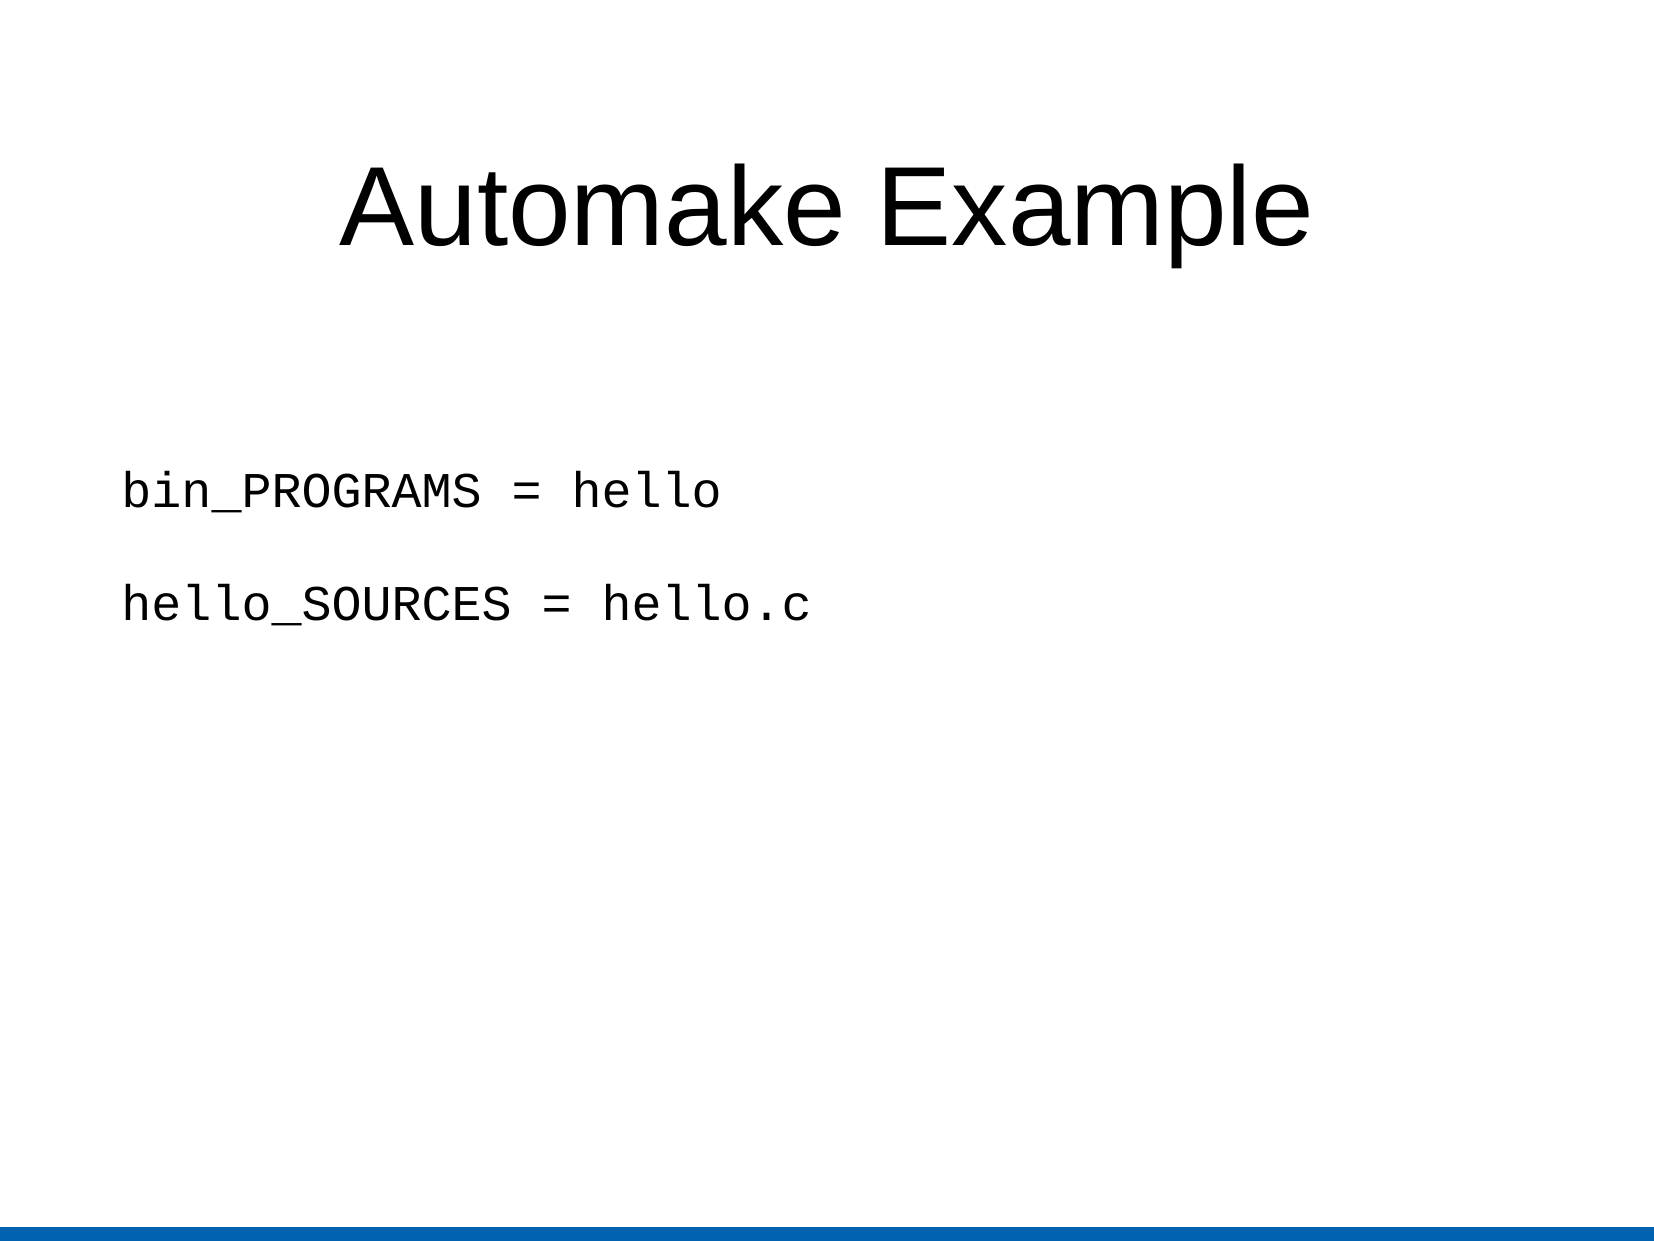

# Automake Example
bin_PROGRAMS = hello
hello_SOURCES = hello.c